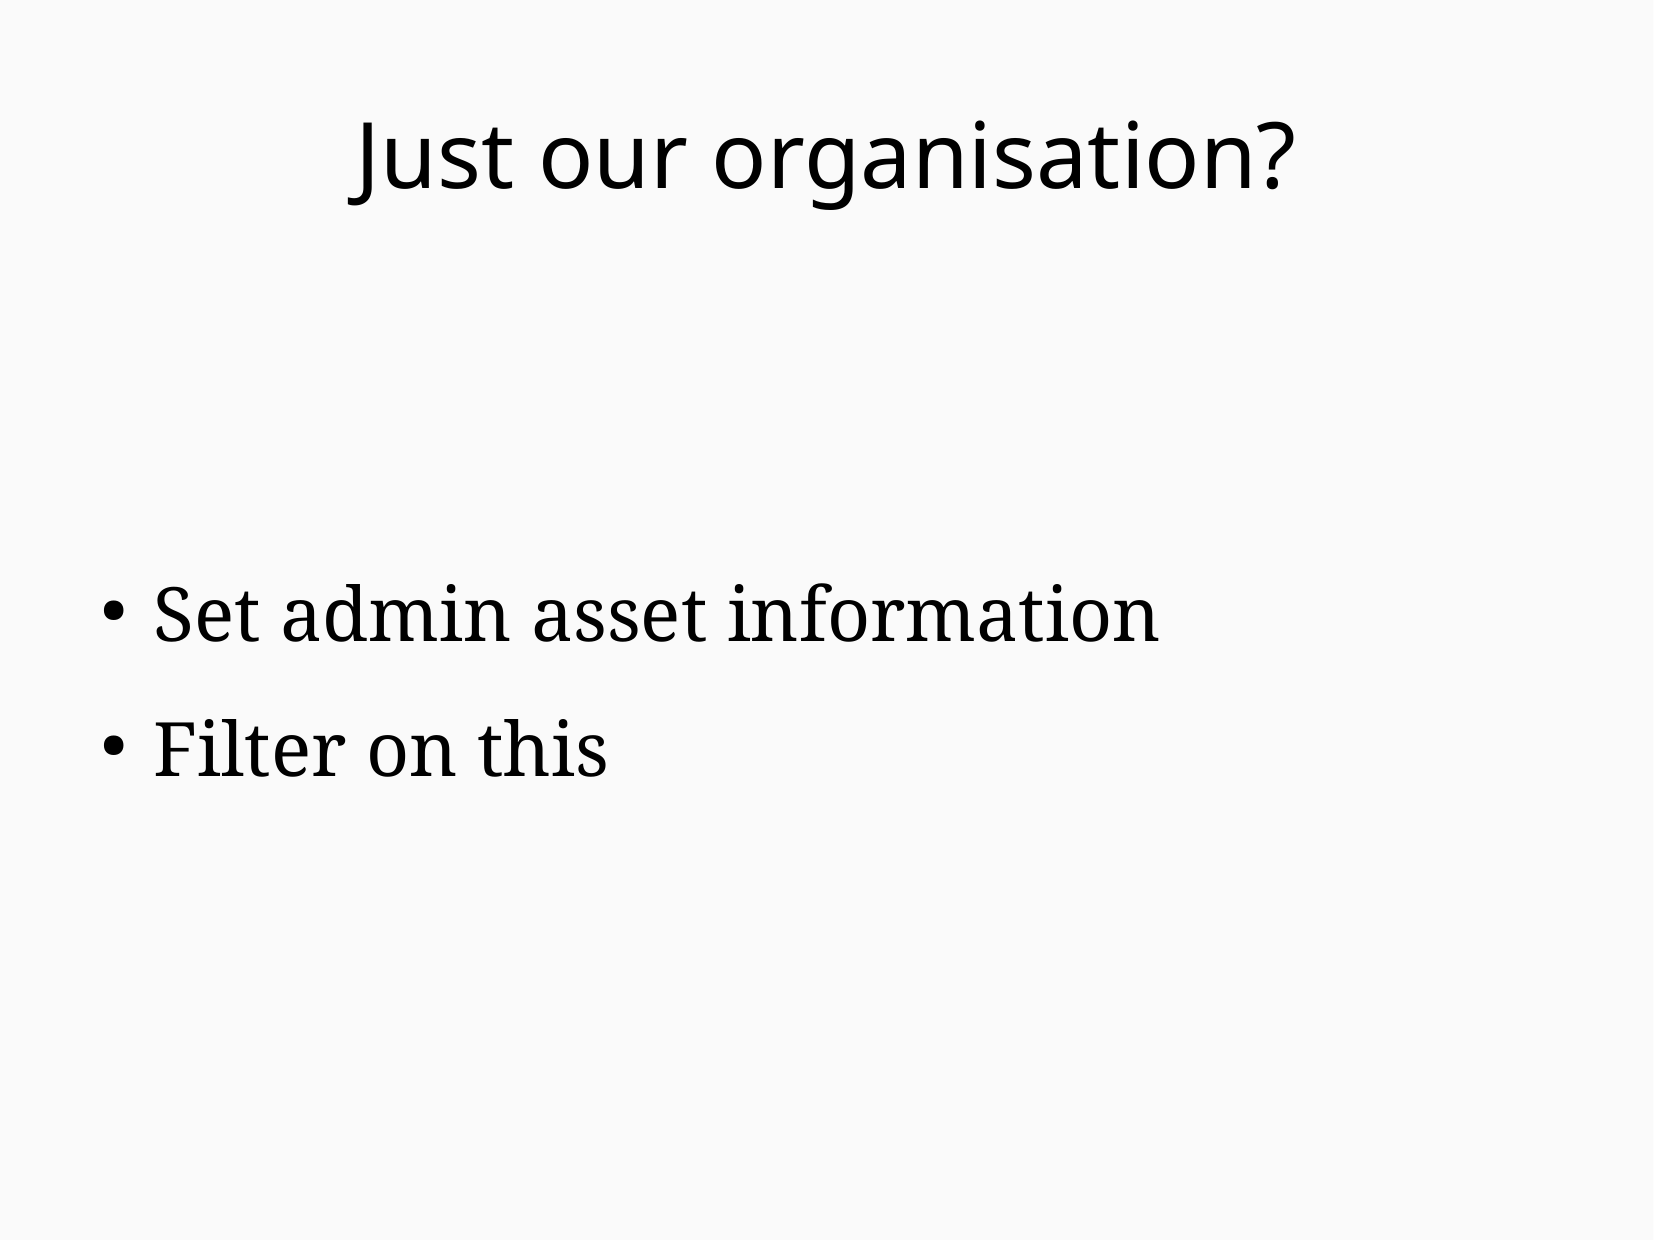

# Just our organisation?
Set admin asset information
Filter on this